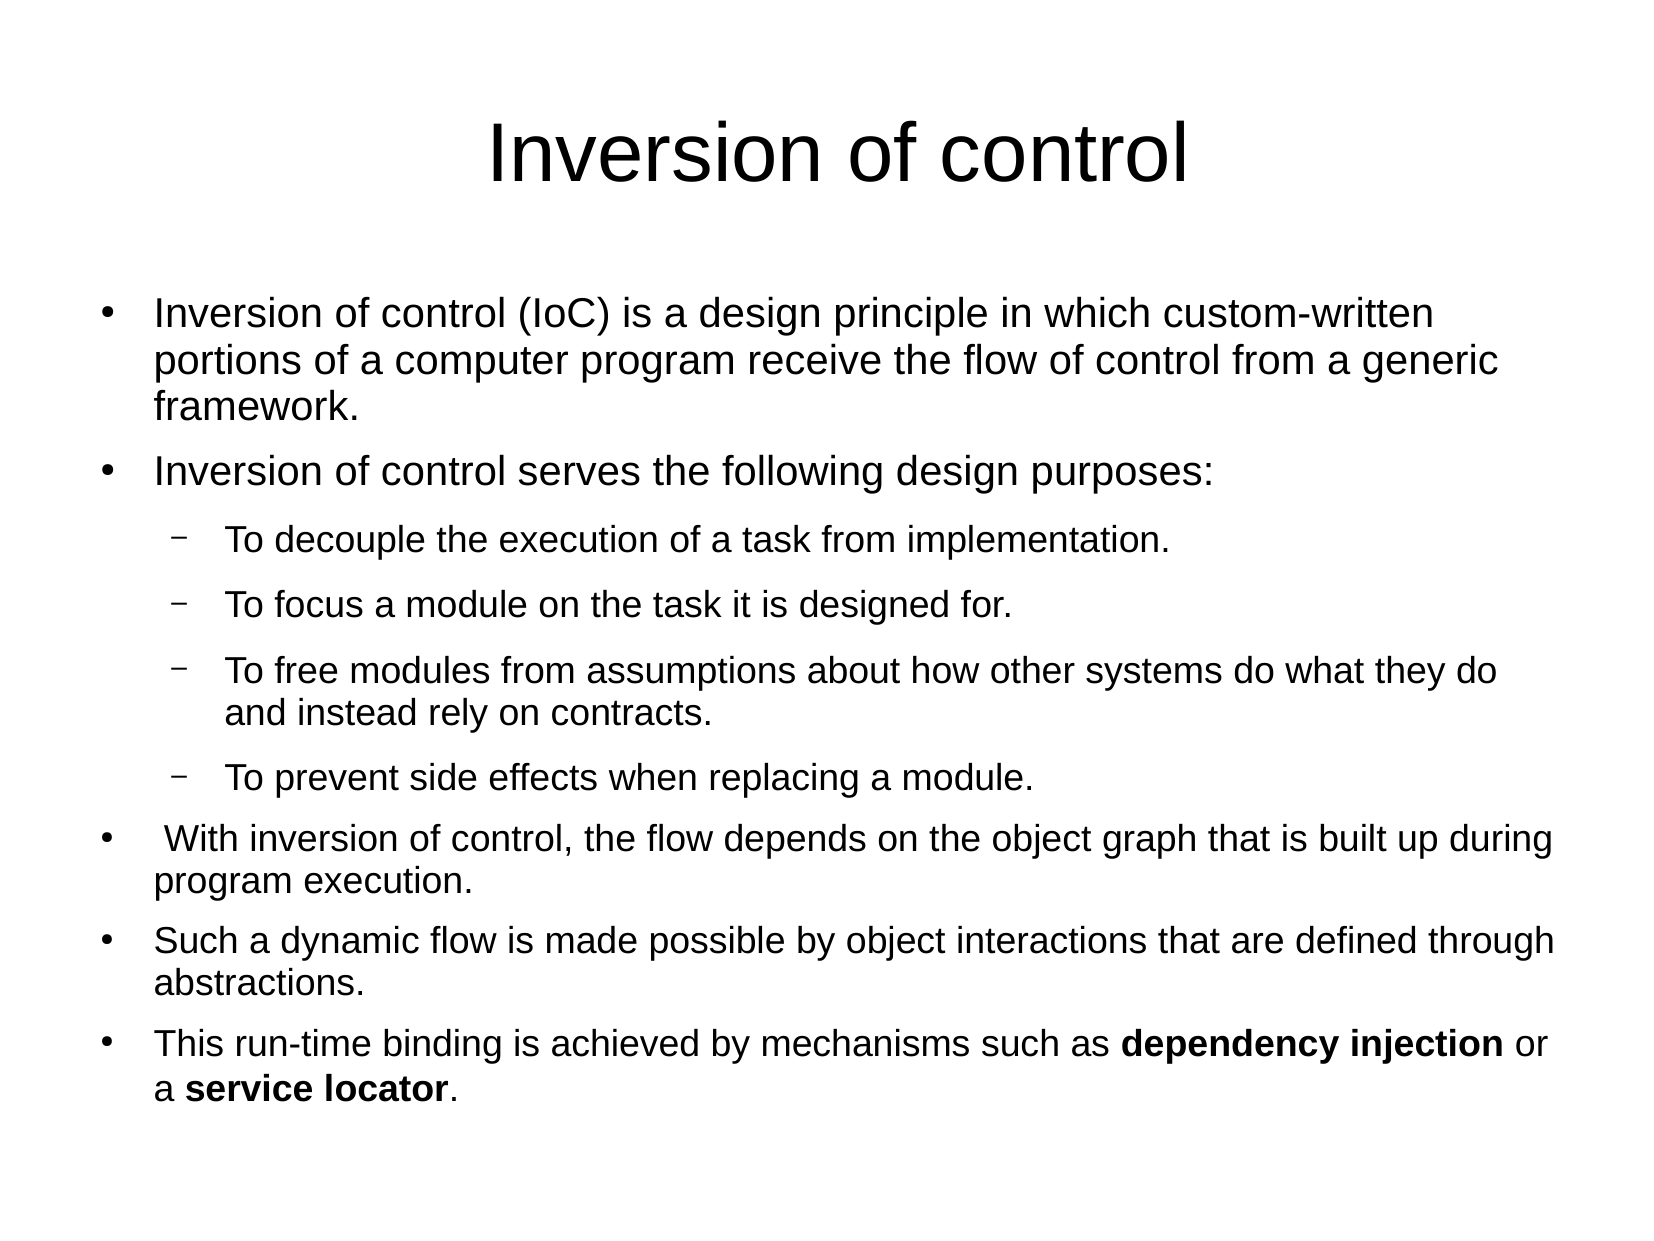

# Inversion of control
Inversion of control (IoC) is a design principle in which custom-written portions of a computer program receive the flow of control from a generic framework.
Inversion of control serves the following design purposes:
To decouple the execution of a task from implementation.
To focus a module on the task it is designed for.
To free modules from assumptions about how other systems do what they do and instead rely on contracts.
To prevent side effects when replacing a module.
 With inversion of control, the flow depends on the object graph that is built up during program execution.
Such a dynamic flow is made possible by object interactions that are defined through abstractions.
This run-time binding is achieved by mechanisms such as dependency injection or a service locator.